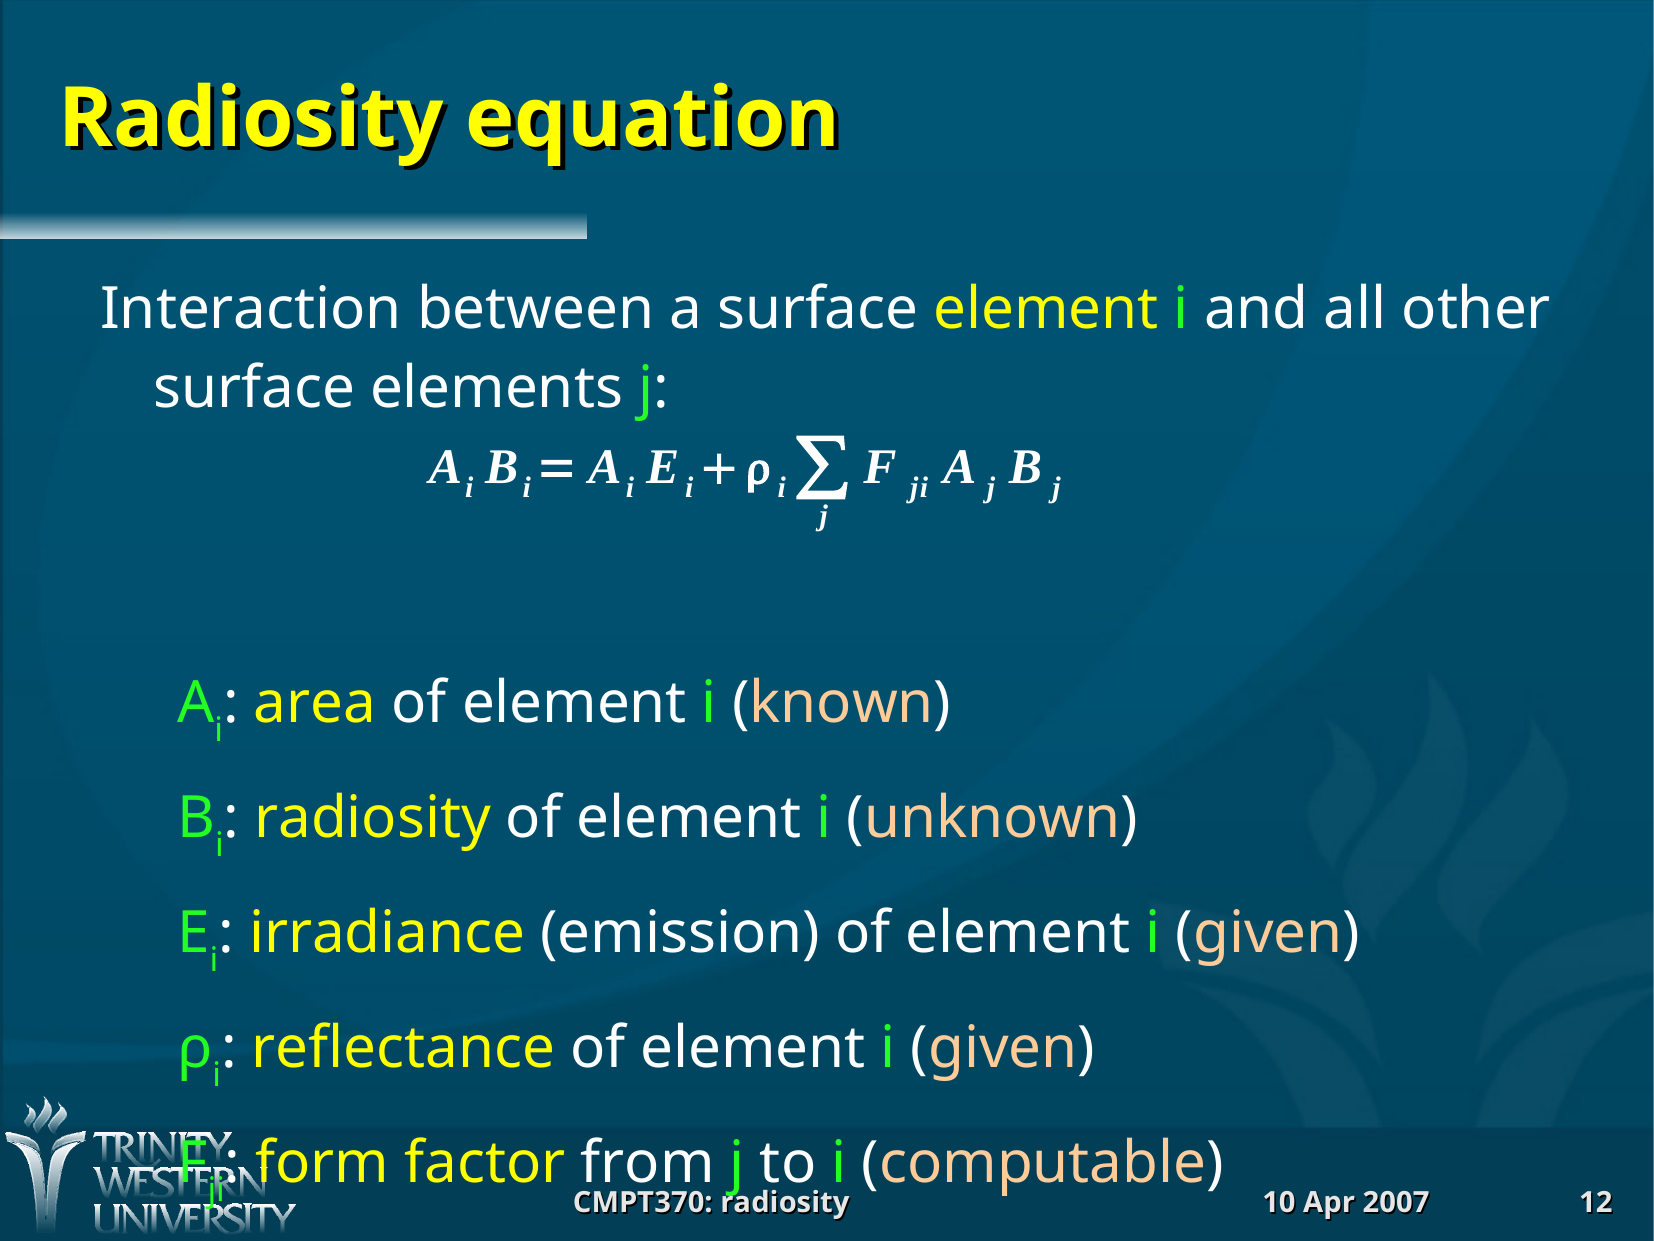

# Radiosity equation
Interaction between a surface element i and all other surface elements j:
Ai: area of element i (known)
Bi: radiosity of element i (unknown)
Ei: irradiance (emission) of element i (given)
ρi: reflectance of element i (given)
Fji: form factor from j to i (computable)
CMPT370: radiosity
10 Apr 2007
12